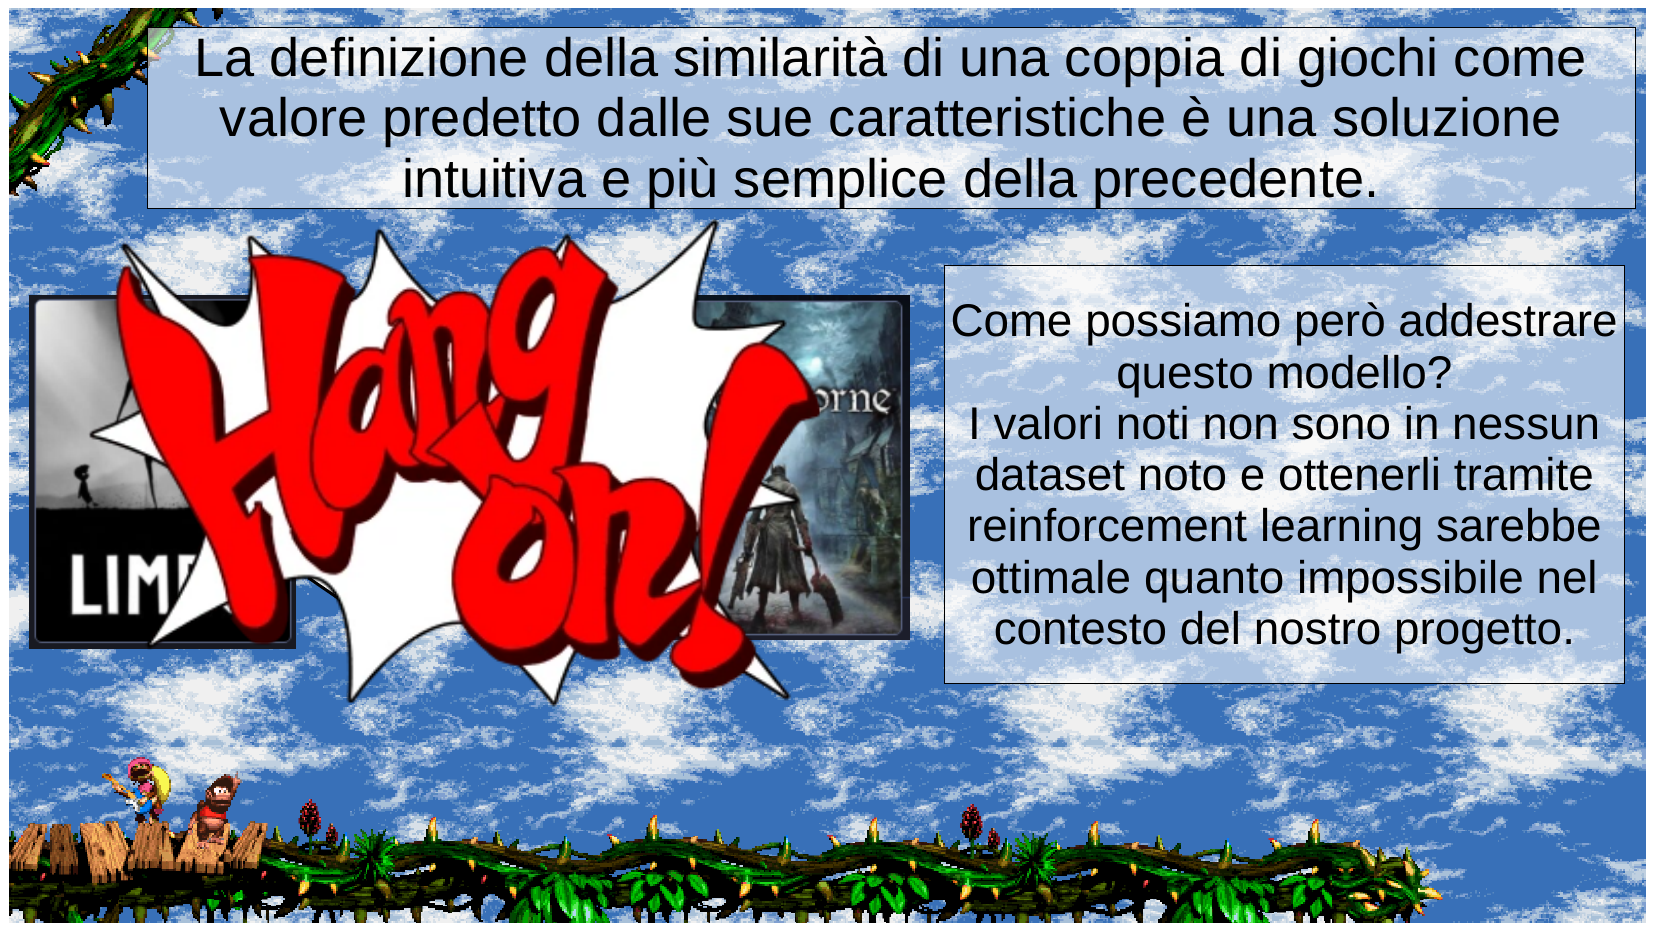

# La definizione della similarità di una coppia di giochi come valore predetto dalle sue caratteristiche è una soluzione intuitiva e più semplice della precedente.
Come possiamo però addestrare questo modello?
I valori noti non sono in nessun dataset noto e ottenerli tramite reinforcement learning sarebbe ottimale quanto impossibile nel contesto del nostro progetto.
predittore1
predittore2
predittore3